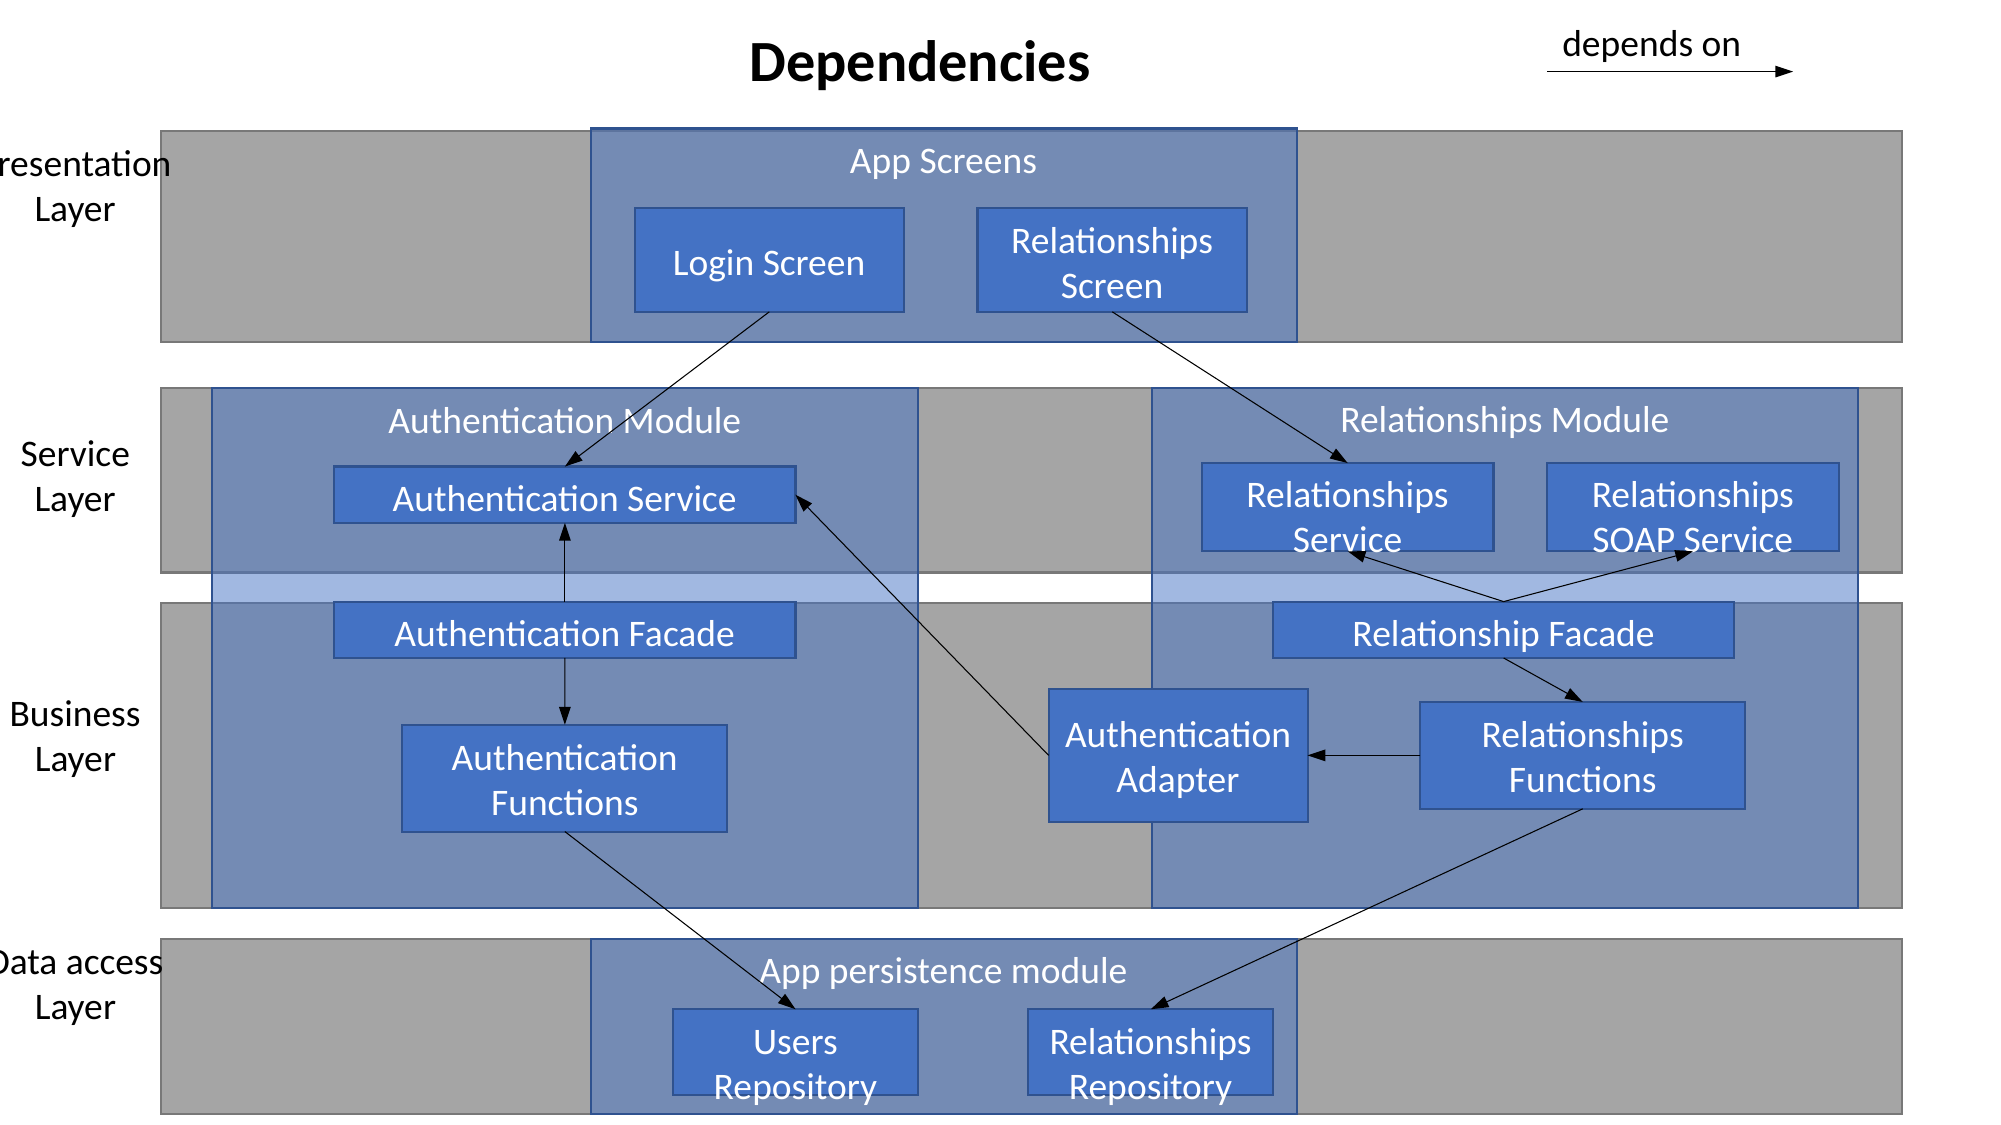

depends on
Dependencies
App Screens
Presentation
Layer
Login Screen
Relationships Screen
Relationships Module
Authentication Module
Service
Layer
Relationships Service
Relationships SOAP Service
Authentication Service
Authentication Facade
Relationship Facade
Business
Layer
Authentication Adapter
Relationships Functions
Authentication Functions
Data access
Layer
App persistence module
Users Repository
Relationships Repository